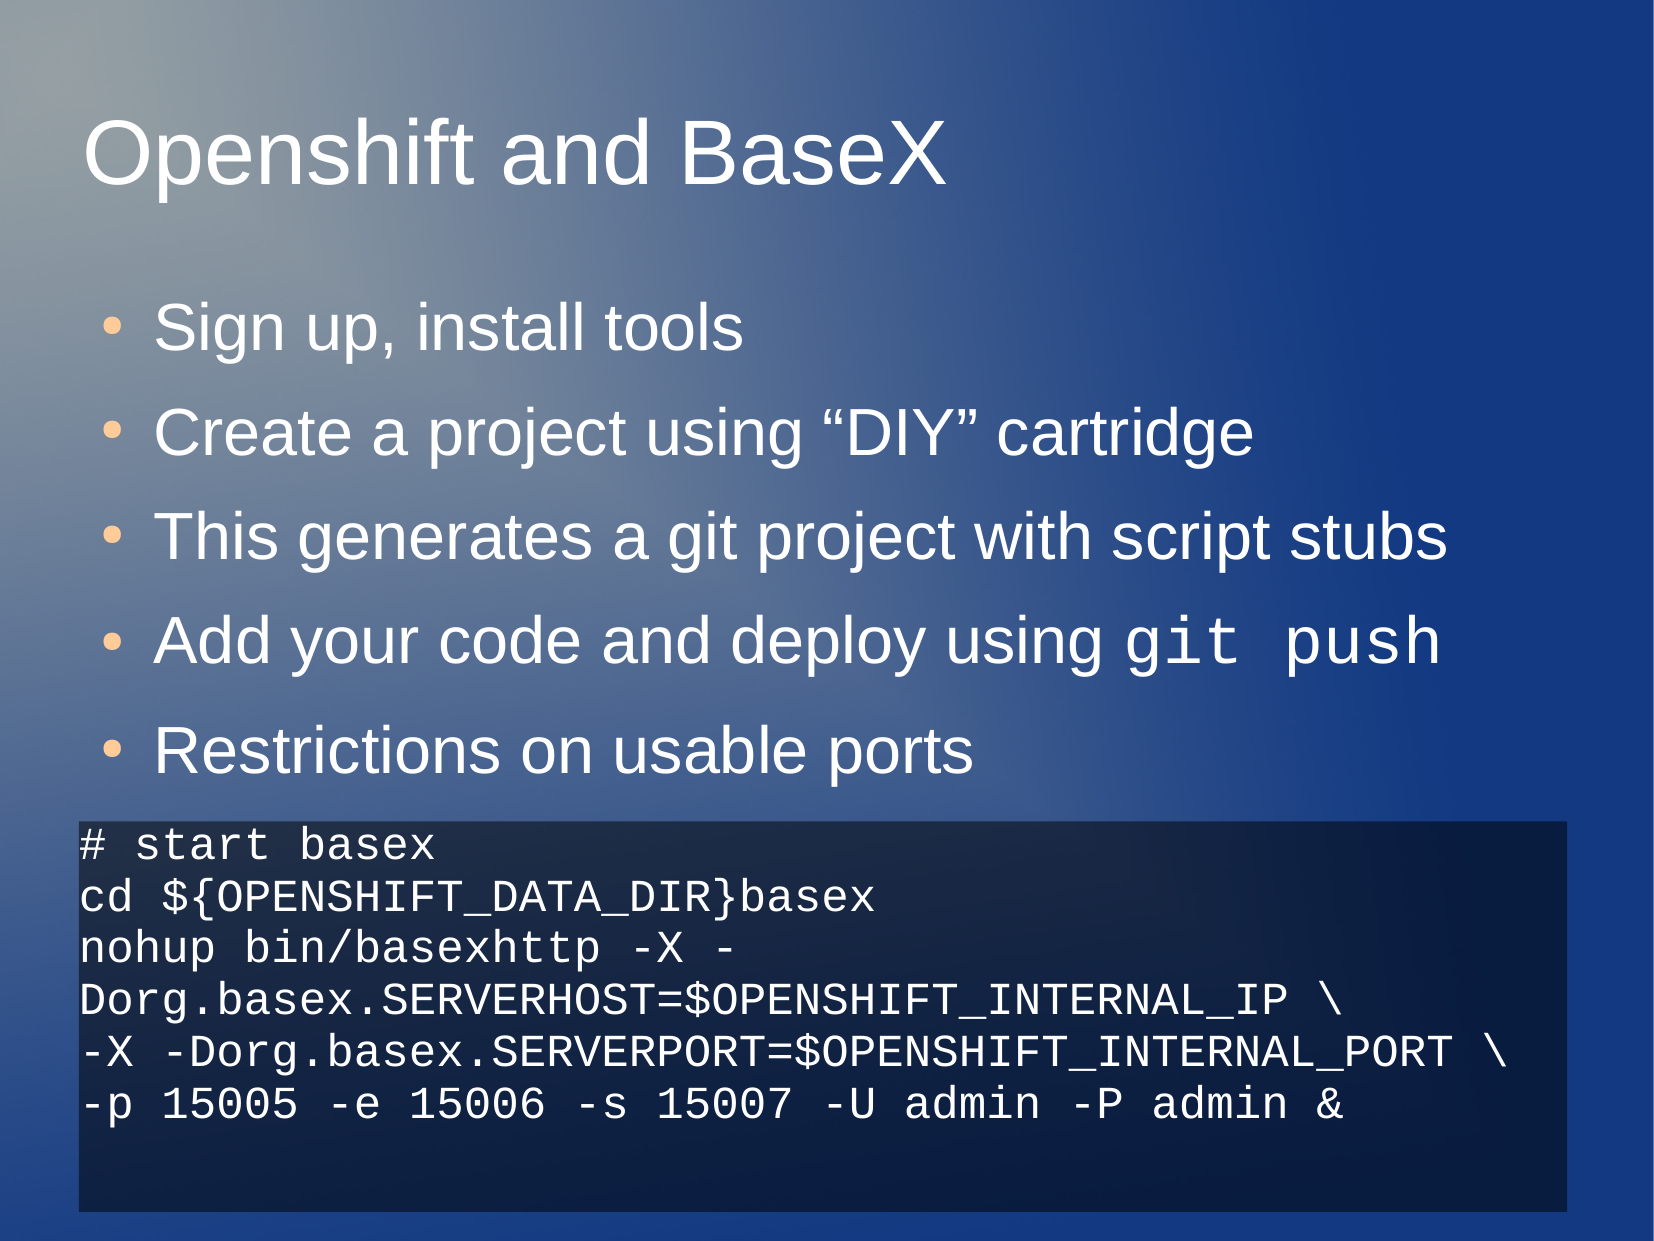

# Openshift and BaseX
Sign up, install tools
Create a project using “DIY” cartridge
This generates a git project with script stubs
Add your code and deploy using git push
Restrictions on usable ports
# start basex
cd ${OPENSHIFT_DATA_DIR}basex
nohup bin/basexhttp -X -Dorg.basex.SERVERHOST=$OPENSHIFT_INTERNAL_IP \
-X -Dorg.basex.SERVERPORT=$OPENSHIFT_INTERNAL_PORT \
-p 15005 -e 15006 -s 15007 -U admin -P admin &